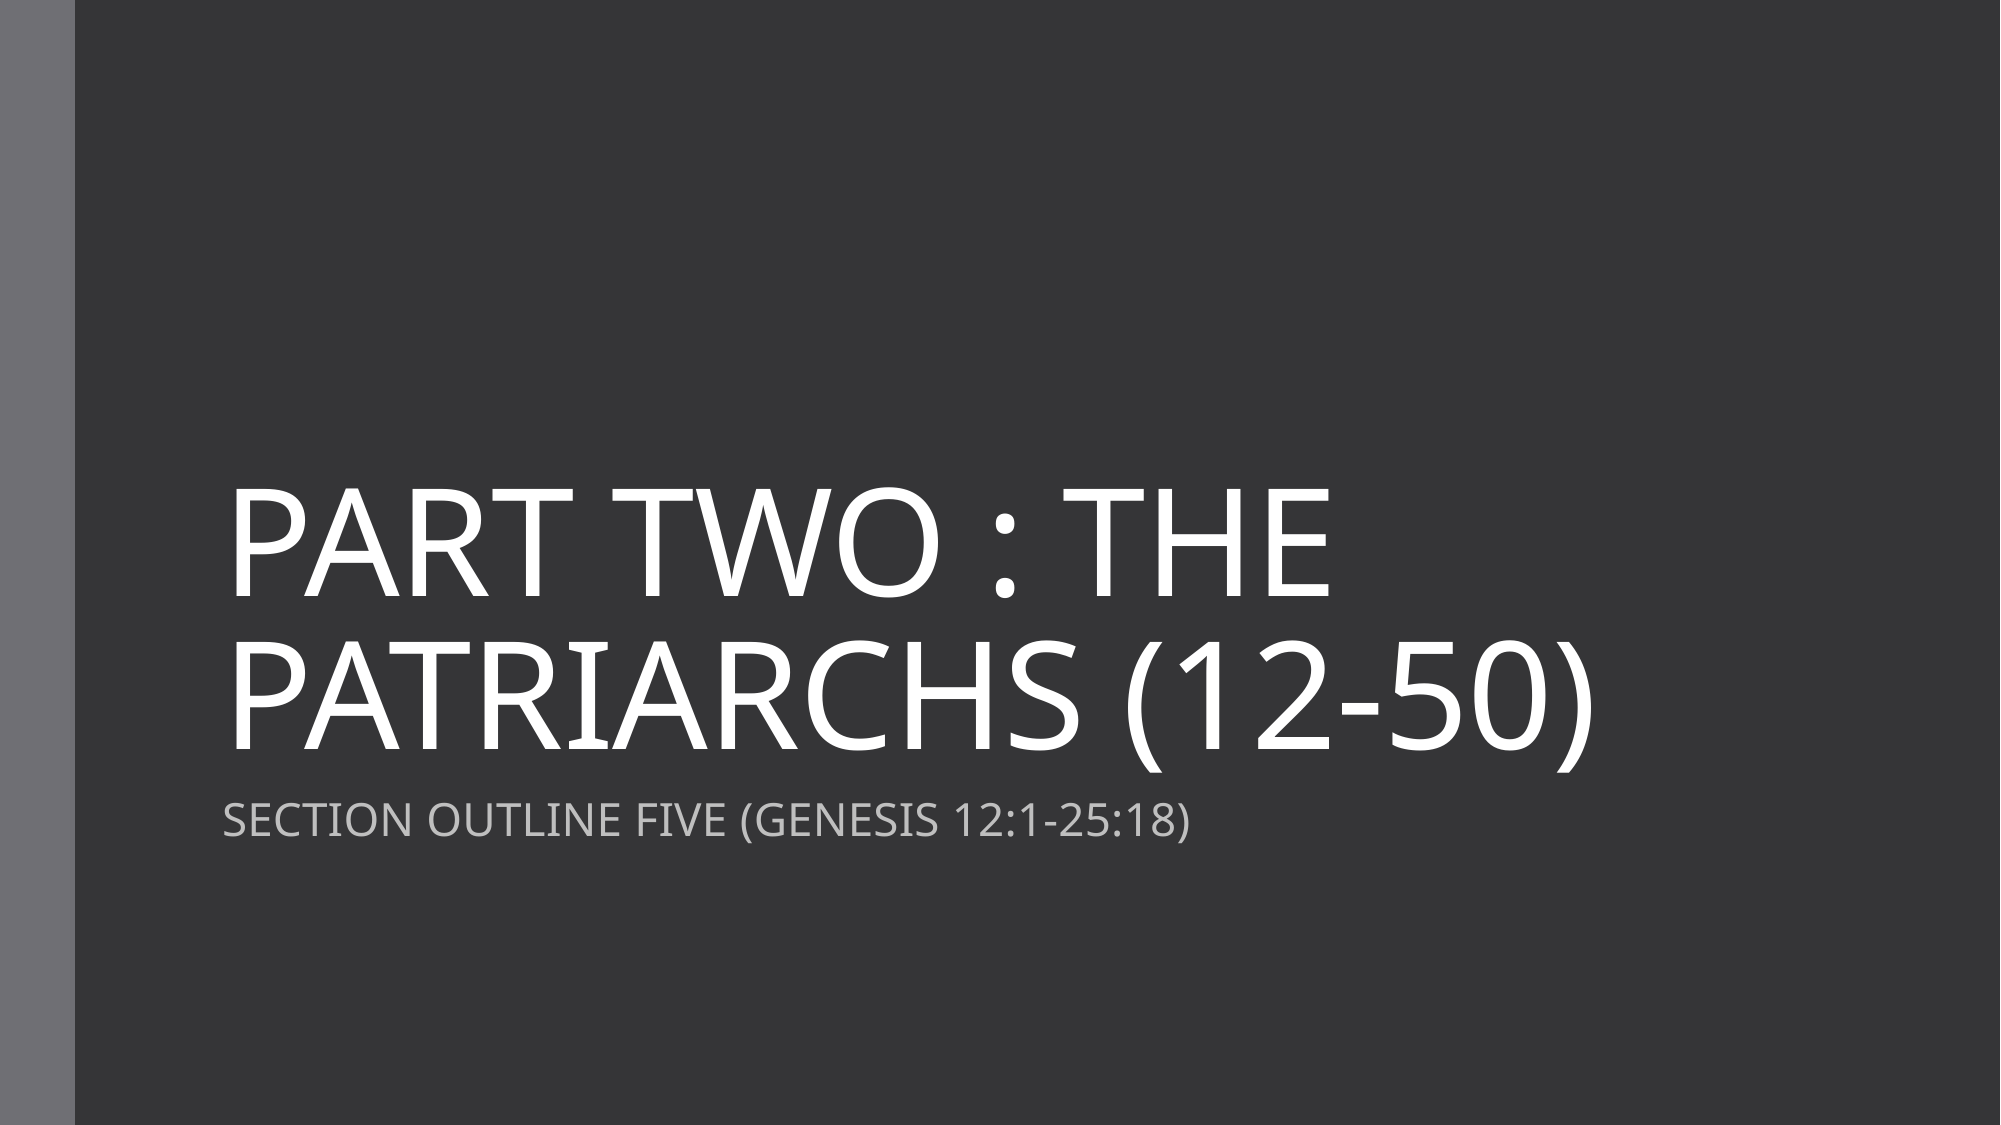

# PART TWO : THE PATRIARCHS (12-50)
SECTION OUTLINE FIVE (GENESIS 12:1-25:18)